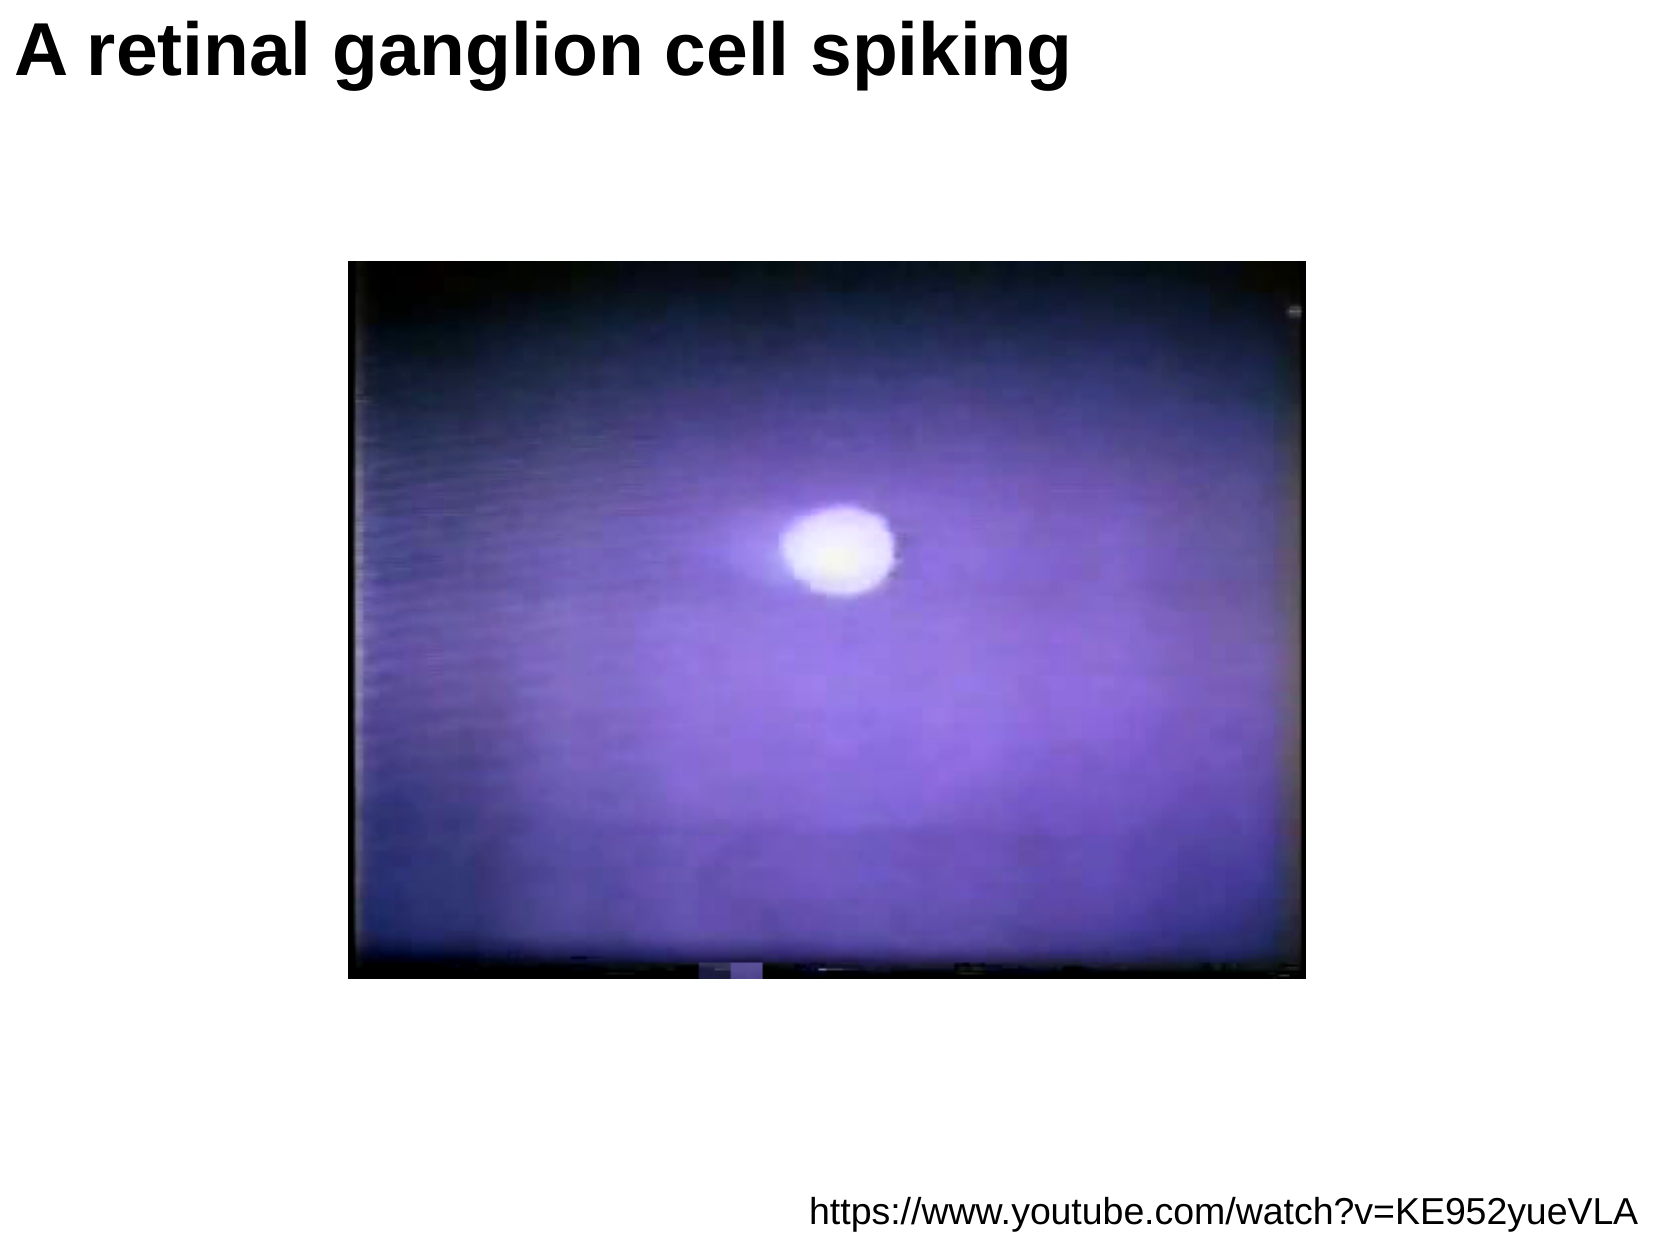

A retinal ganglion cell spiking
#
https://www.youtube.com/watch?v=KE952yueVLA